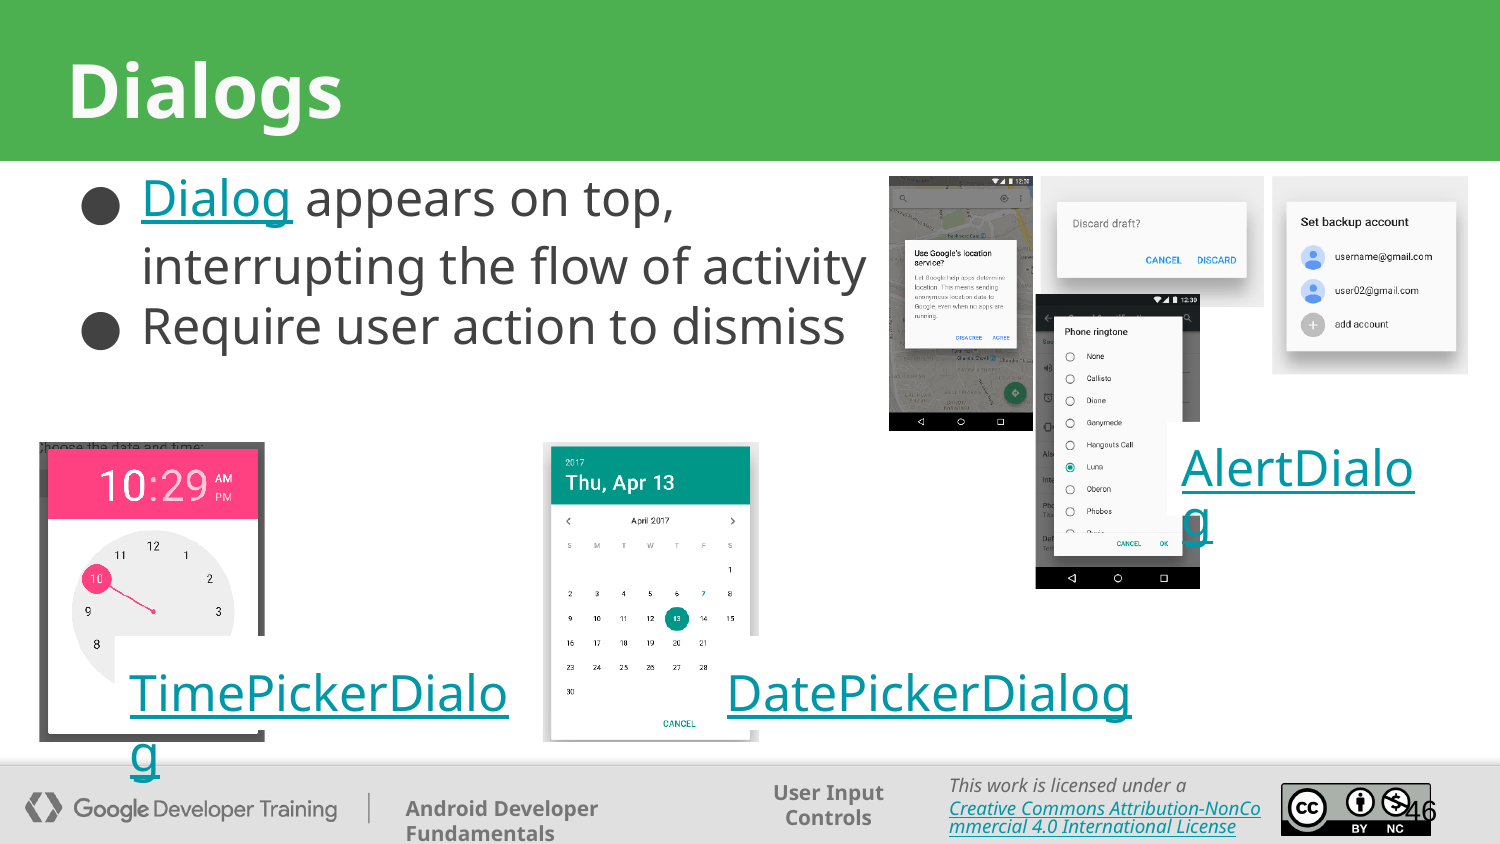

# Dialogs
Dialog appears on top, interrupting the flow of activity
Require user action to dismiss
AlertDialog
TimePickerDialog
DatePickerDialog